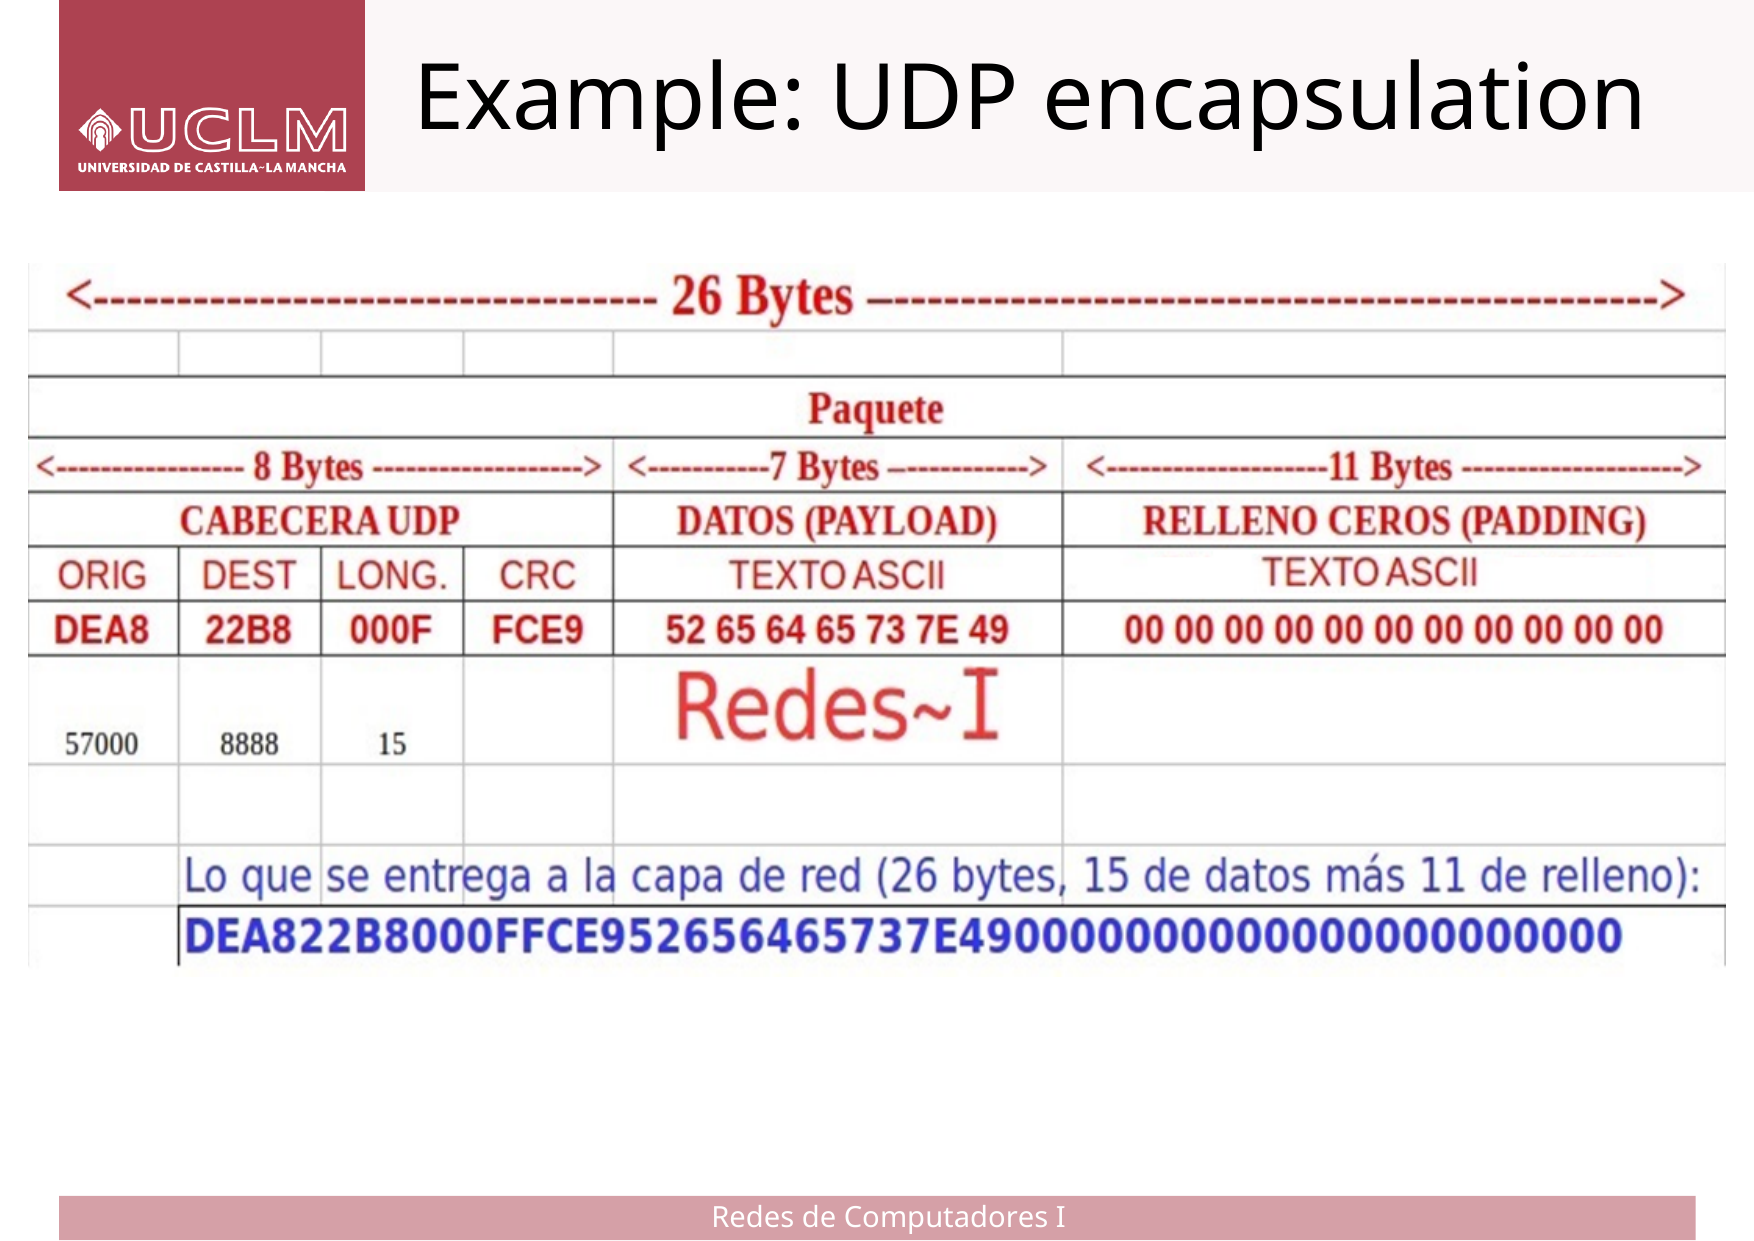

Example: UDP encapsulation
Redes de Computadores I